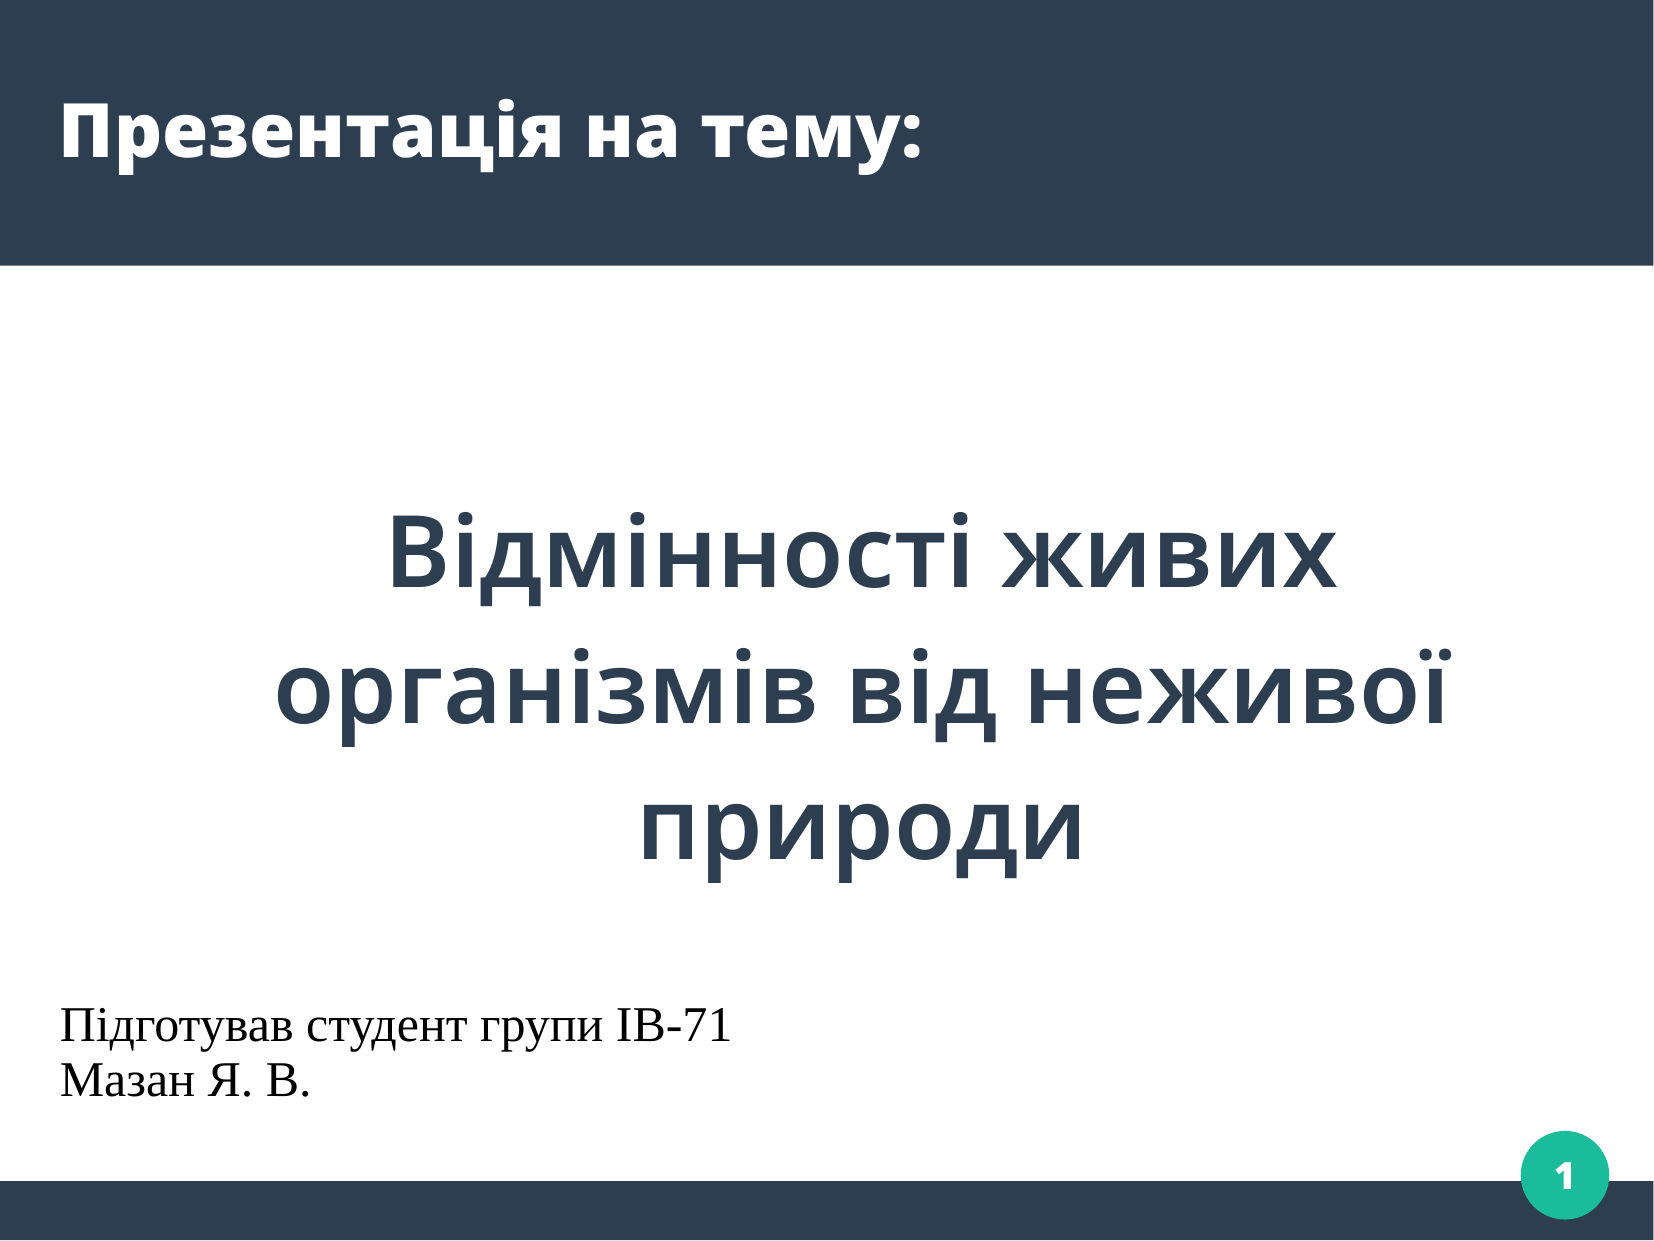

# Презентація на тему:
Відмінності живих організмів від неживої природи
Підготував студент групи ІВ-71
Мазан Я. В.
1